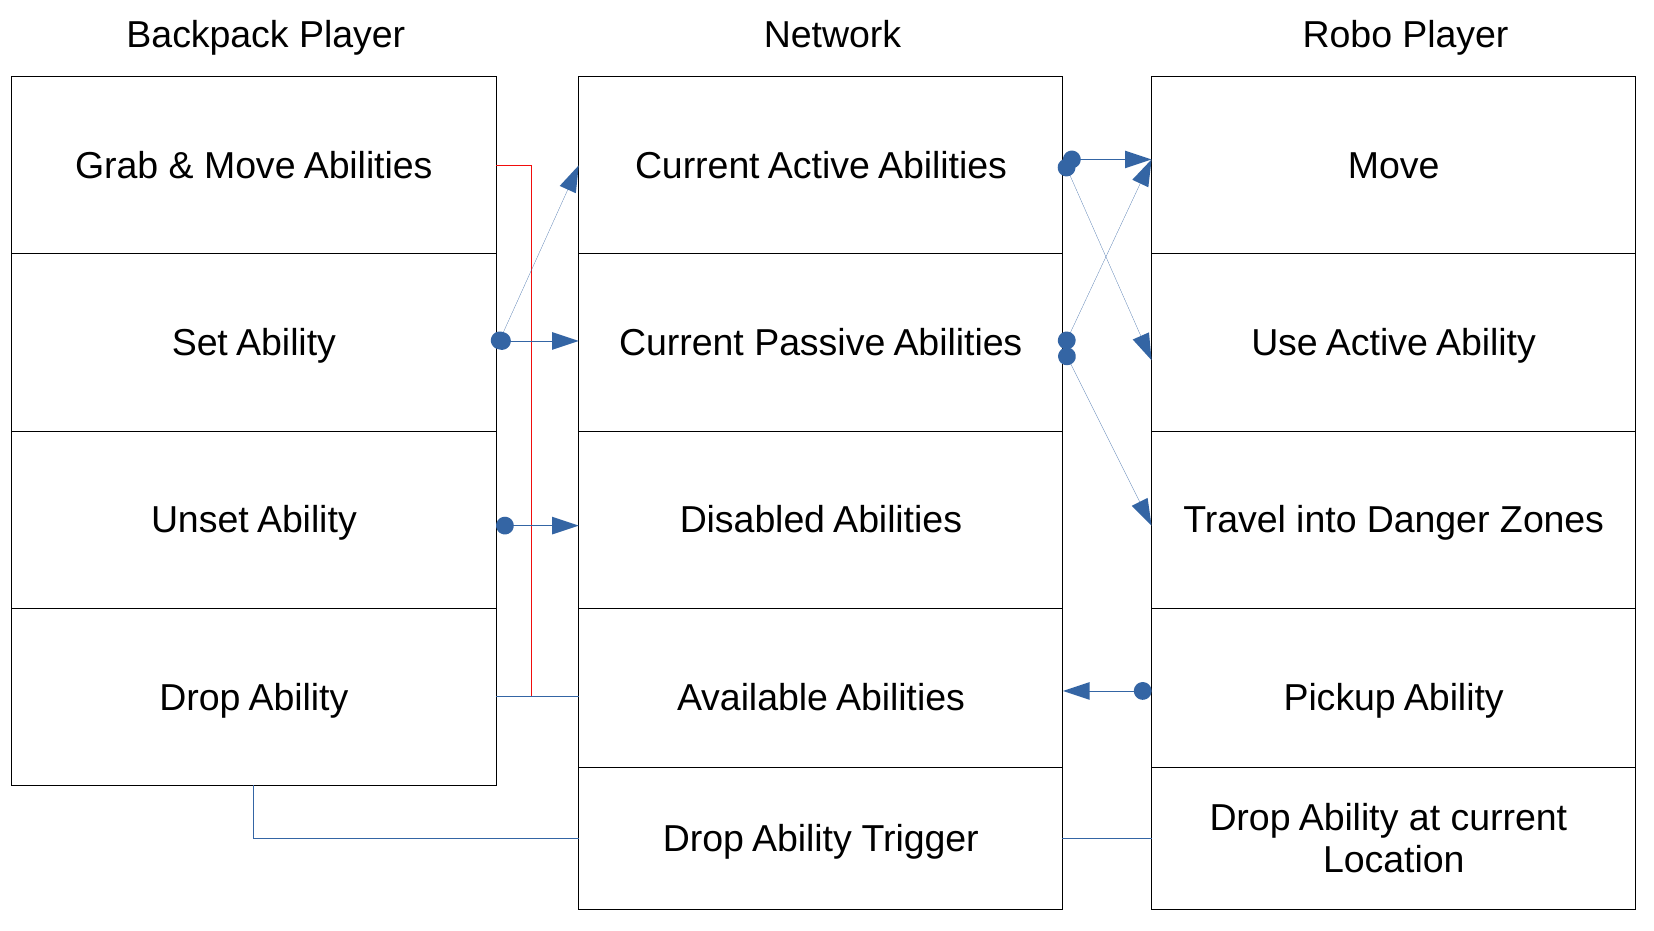

Backpack Player
Network
Robo Player
Grab & Move Abilities
Current Active Abilities
Move
Set Ability
Current Passive Abilities
Use Active Ability
Unset Ability
Disabled Abilities
Travel into Danger Zones
Drop Ability
Available Abilities
Pickup Ability
Drop Ability Trigger
Drop Ability at current
Location